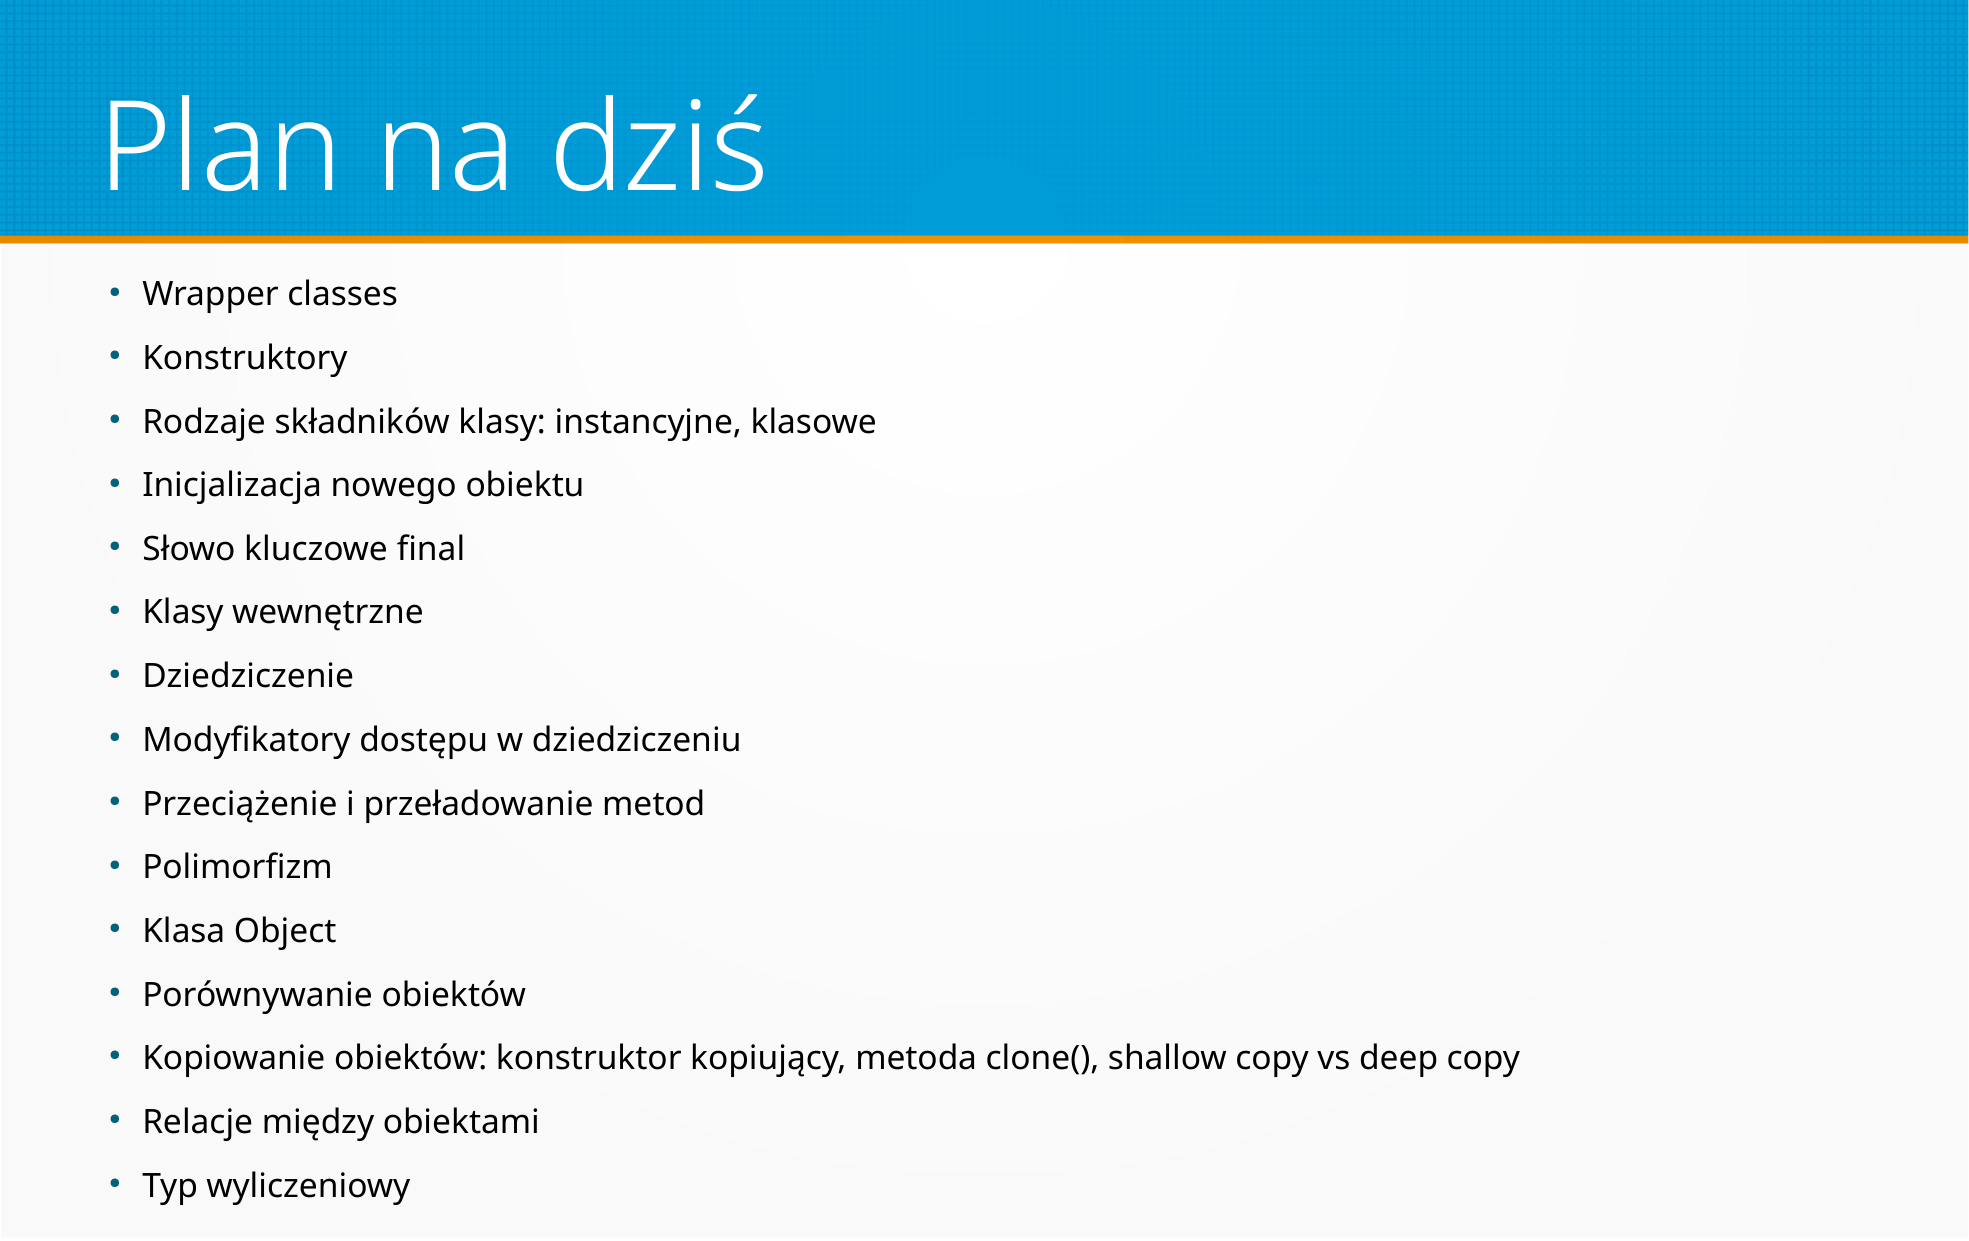

# Plan na dziś
Wrapper classes
Konstruktory
Rodzaje składników klasy: instancyjne, klasowe
Inicjalizacja nowego obiektu
Słowo kluczowe final
Klasy wewnętrzne
Dziedziczenie
Modyfikatory dostępu w dziedziczeniu
Przeciążenie i przeładowanie metod
Polimorfizm
Klasa Object
Porównywanie obiektów
Kopiowanie obiektów: konstruktor kopiujący, metoda clone(), shallow copy vs deep copy
Relacje między obiektami
Typ wyliczeniowy